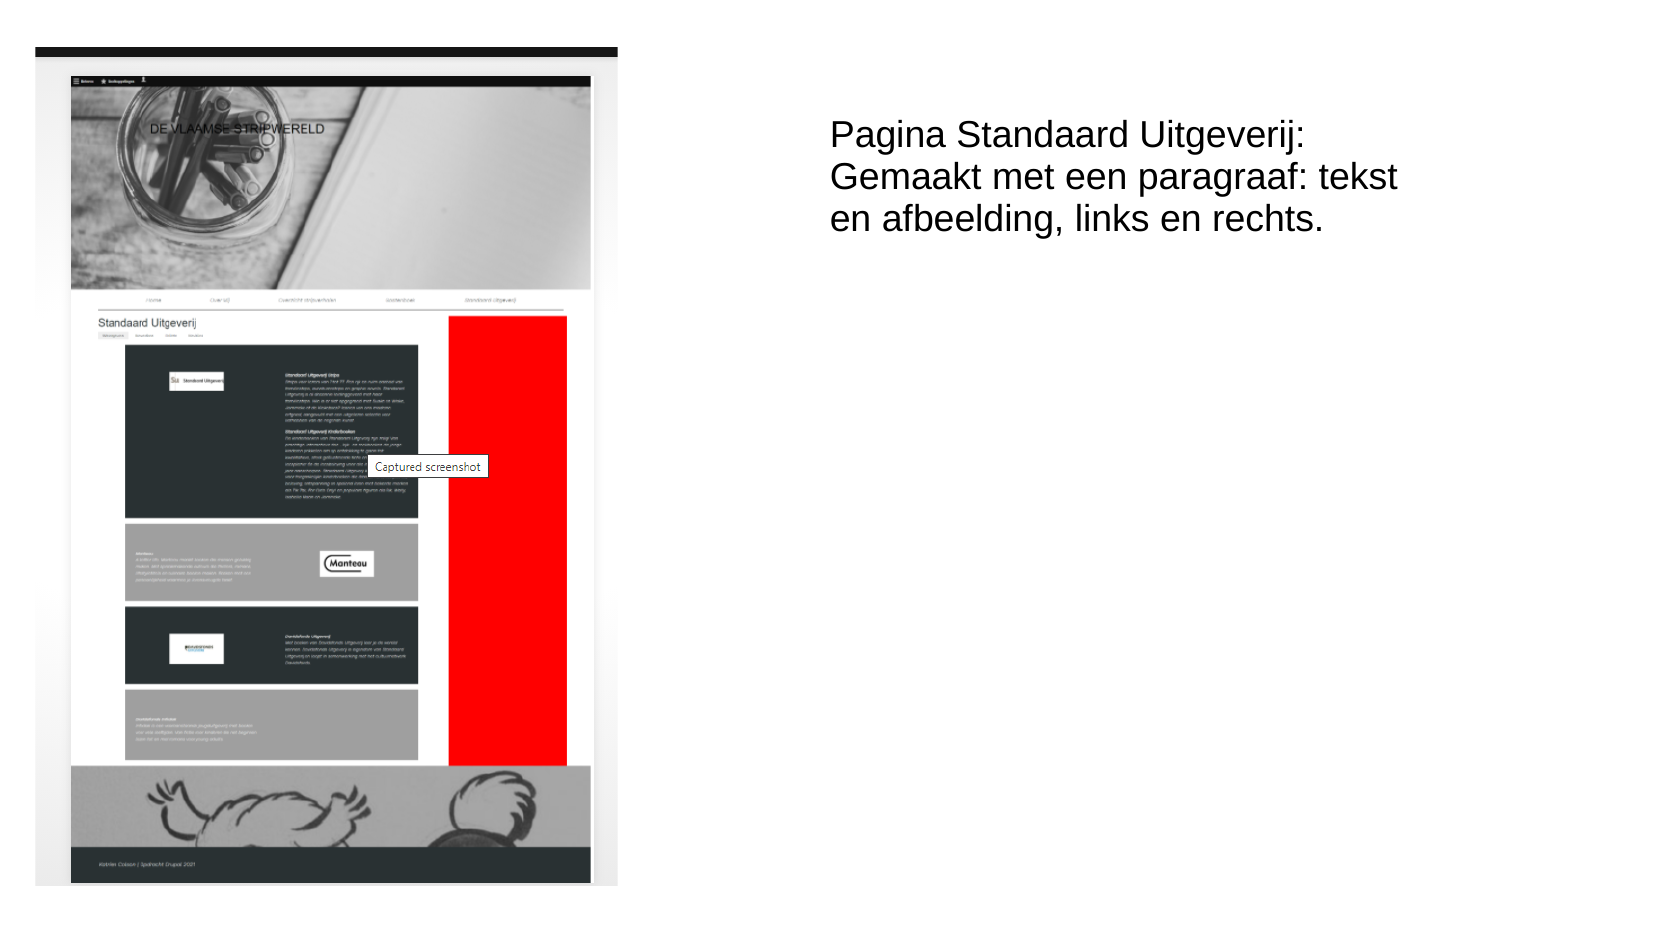

Pagina Standaard Uitgeverij:
Gemaakt met een paragraaf: tekst en afbeelding, links en rechts.